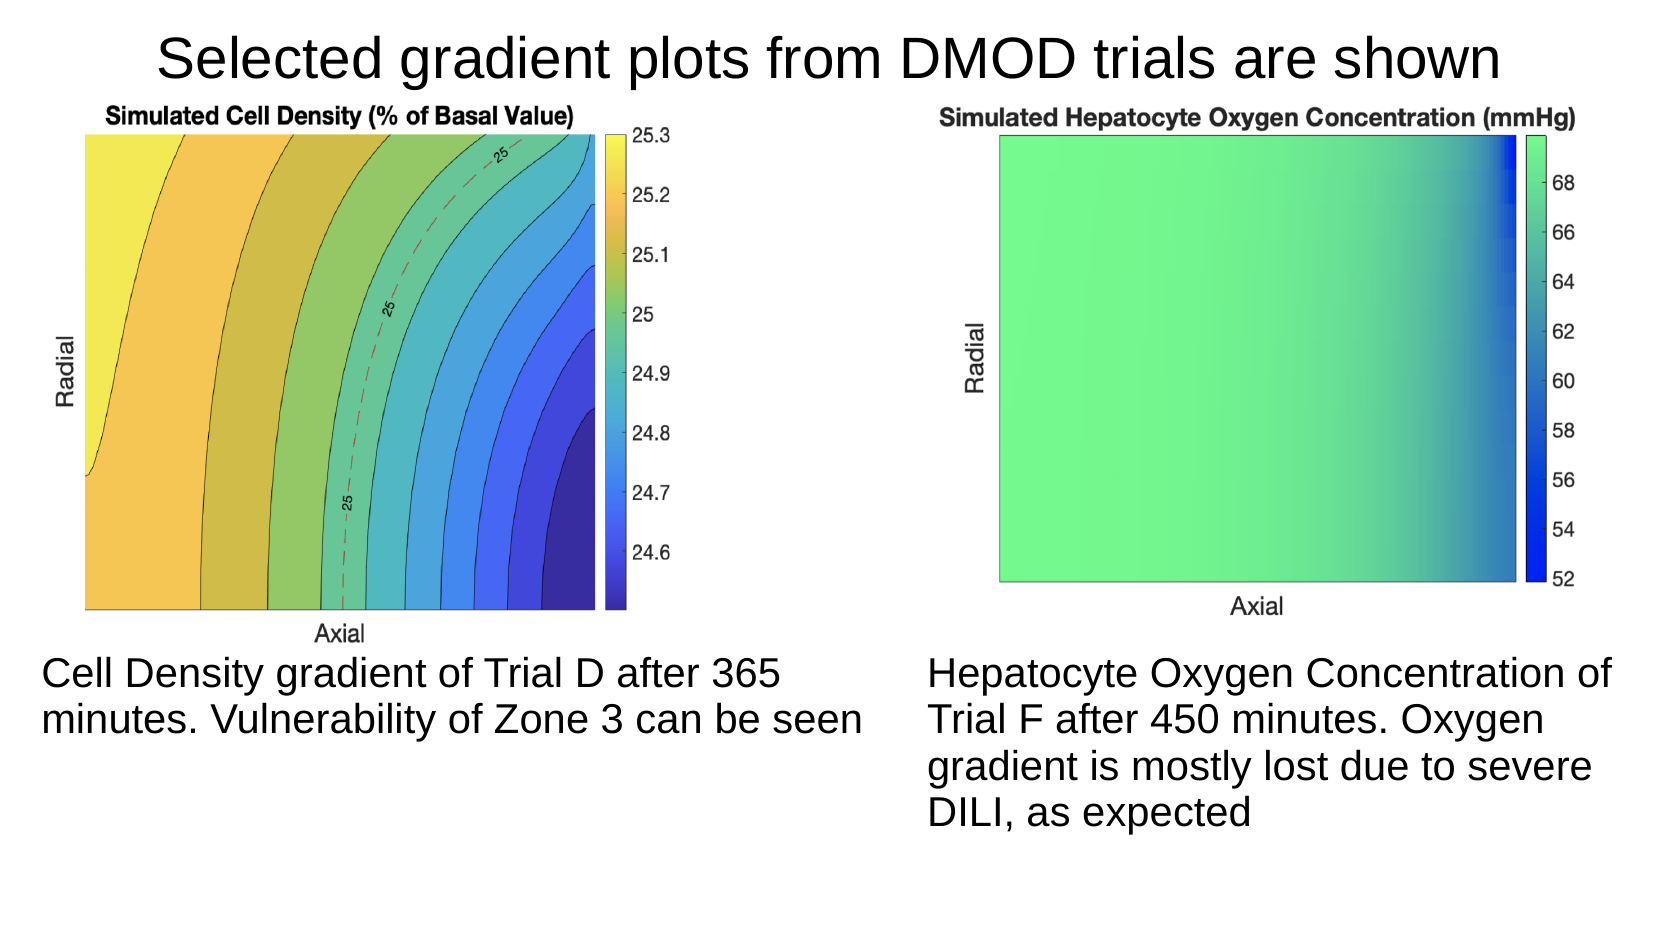

# Selected gradient plots from DMOD trials are shown
Cell Density gradient of Trial D after 365 minutes. Vulnerability of Zone 3 can be seen
Hepatocyte Oxygen Concentration of Trial F after 450 minutes. Oxygen gradient is mostly lost due to severe DILI, as expected